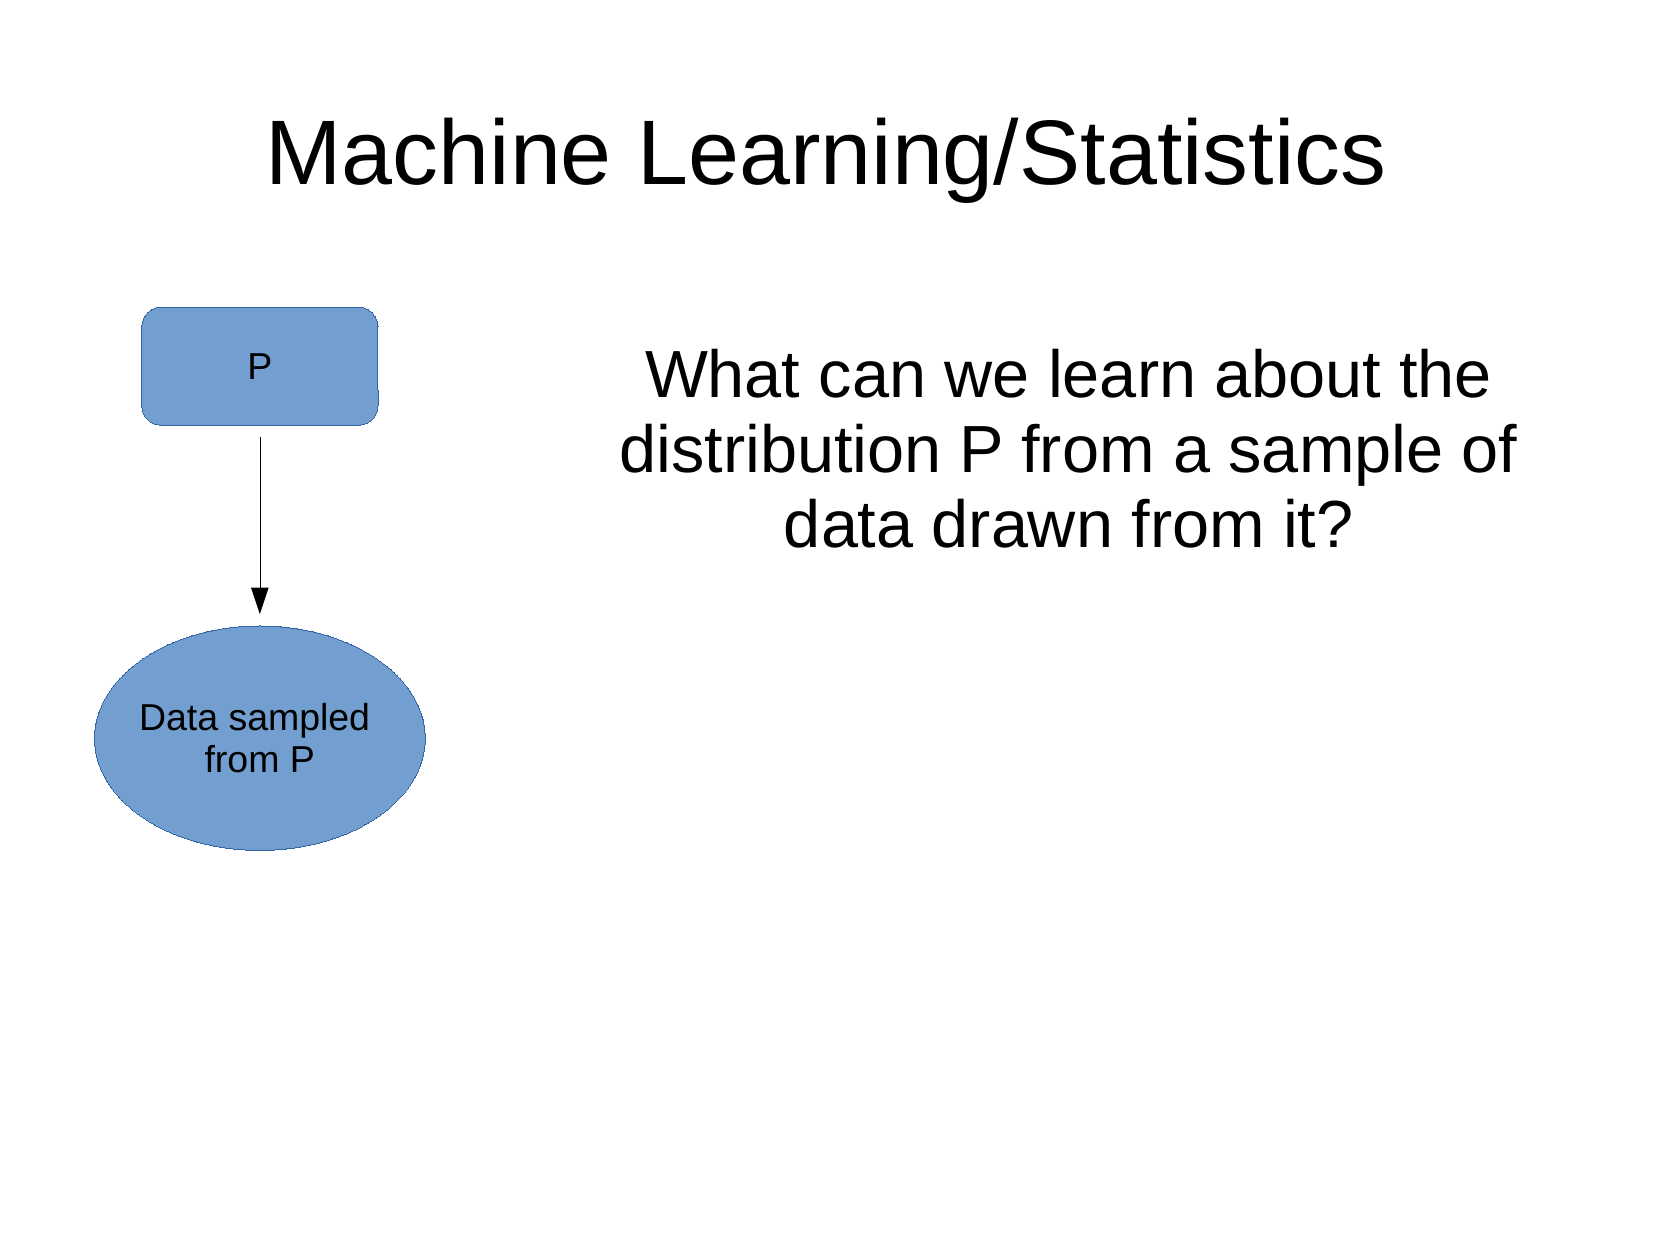

# Machine Learning/Statistics
P
What can we learn about the distribution P from a sample of data drawn from it?
Data sampled
from P